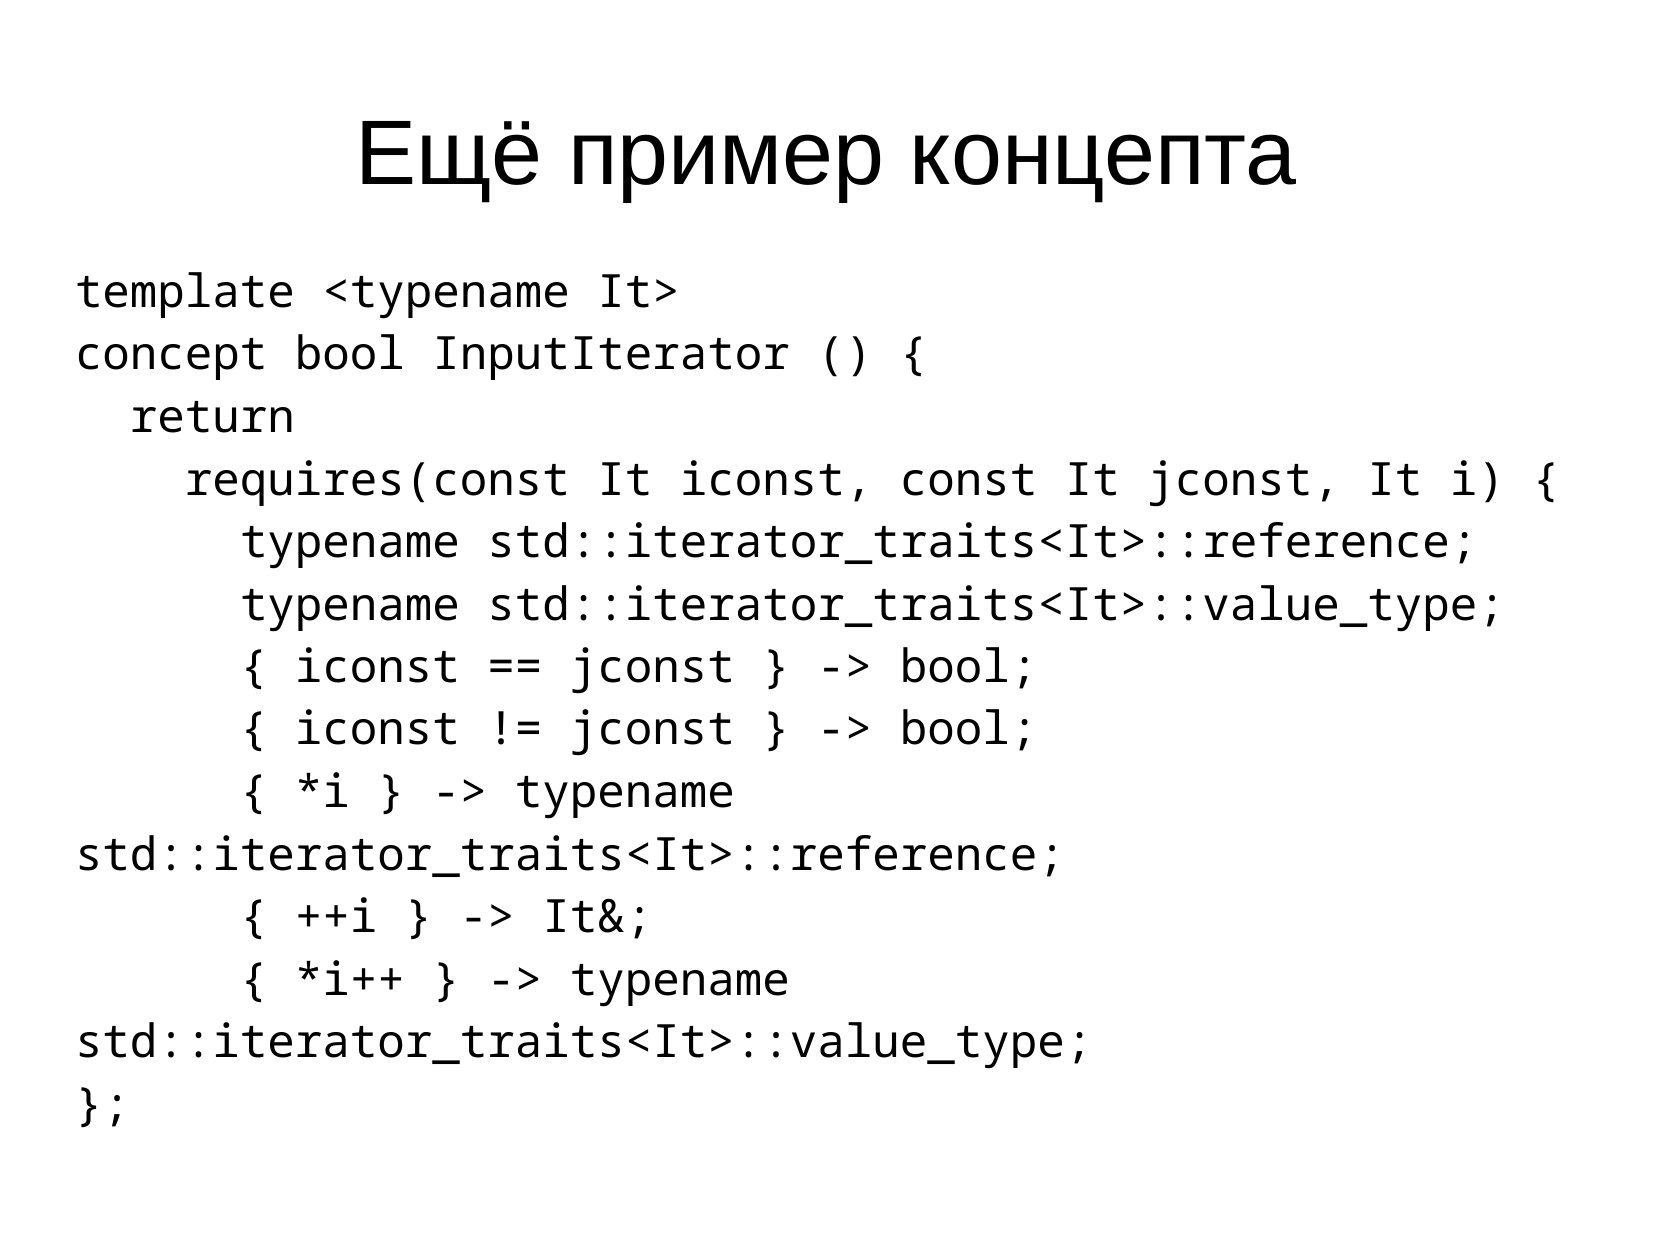

# Ещё пример концепта
template <typename It>
concept bool InputIterator () {
 return
 requires(const It iconst, const It jconst, It i) {
 typename std::iterator_traits<It>::reference;
 typename std::iterator_traits<It>::value_type;
 { iconst == jconst } -> bool;
 { iconst != jconst } -> bool;
 { *i } -> typename std::iterator_traits<It>::reference;
 { ++i } -> It&;
 { *i++ } -> typename std::iterator_traits<It>::value_type;
};